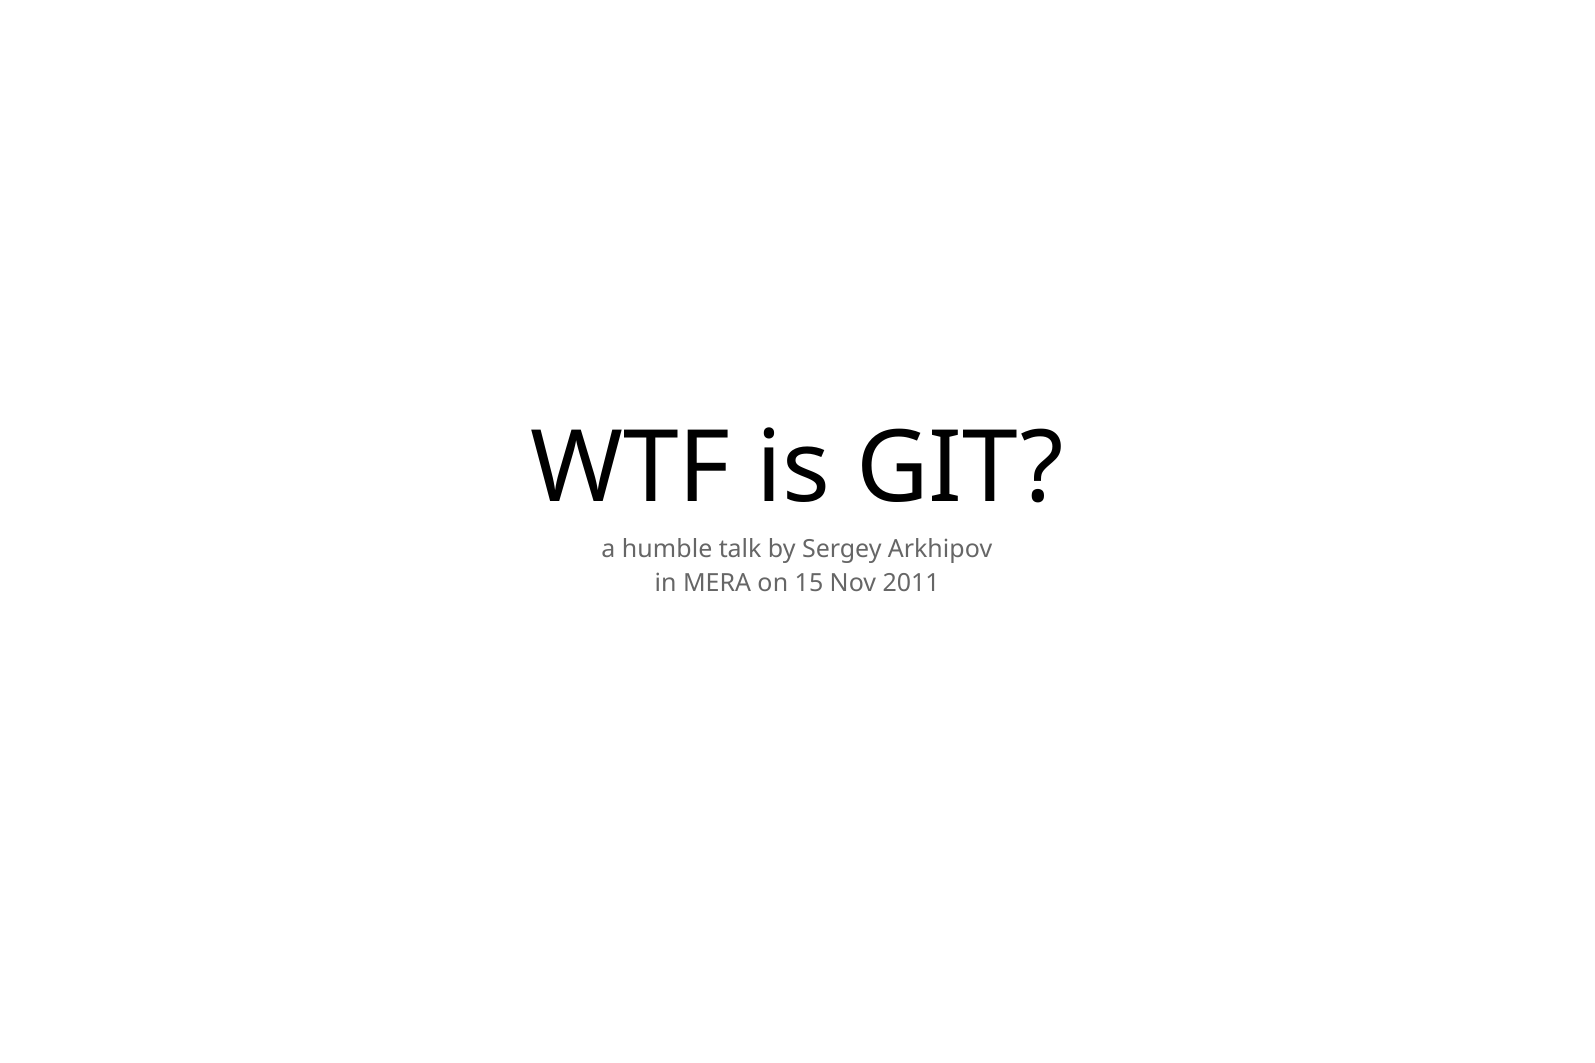

# WTF is GIT?
a humble talk by Sergey Arkhipov
in MERA on 15 Nov 2011